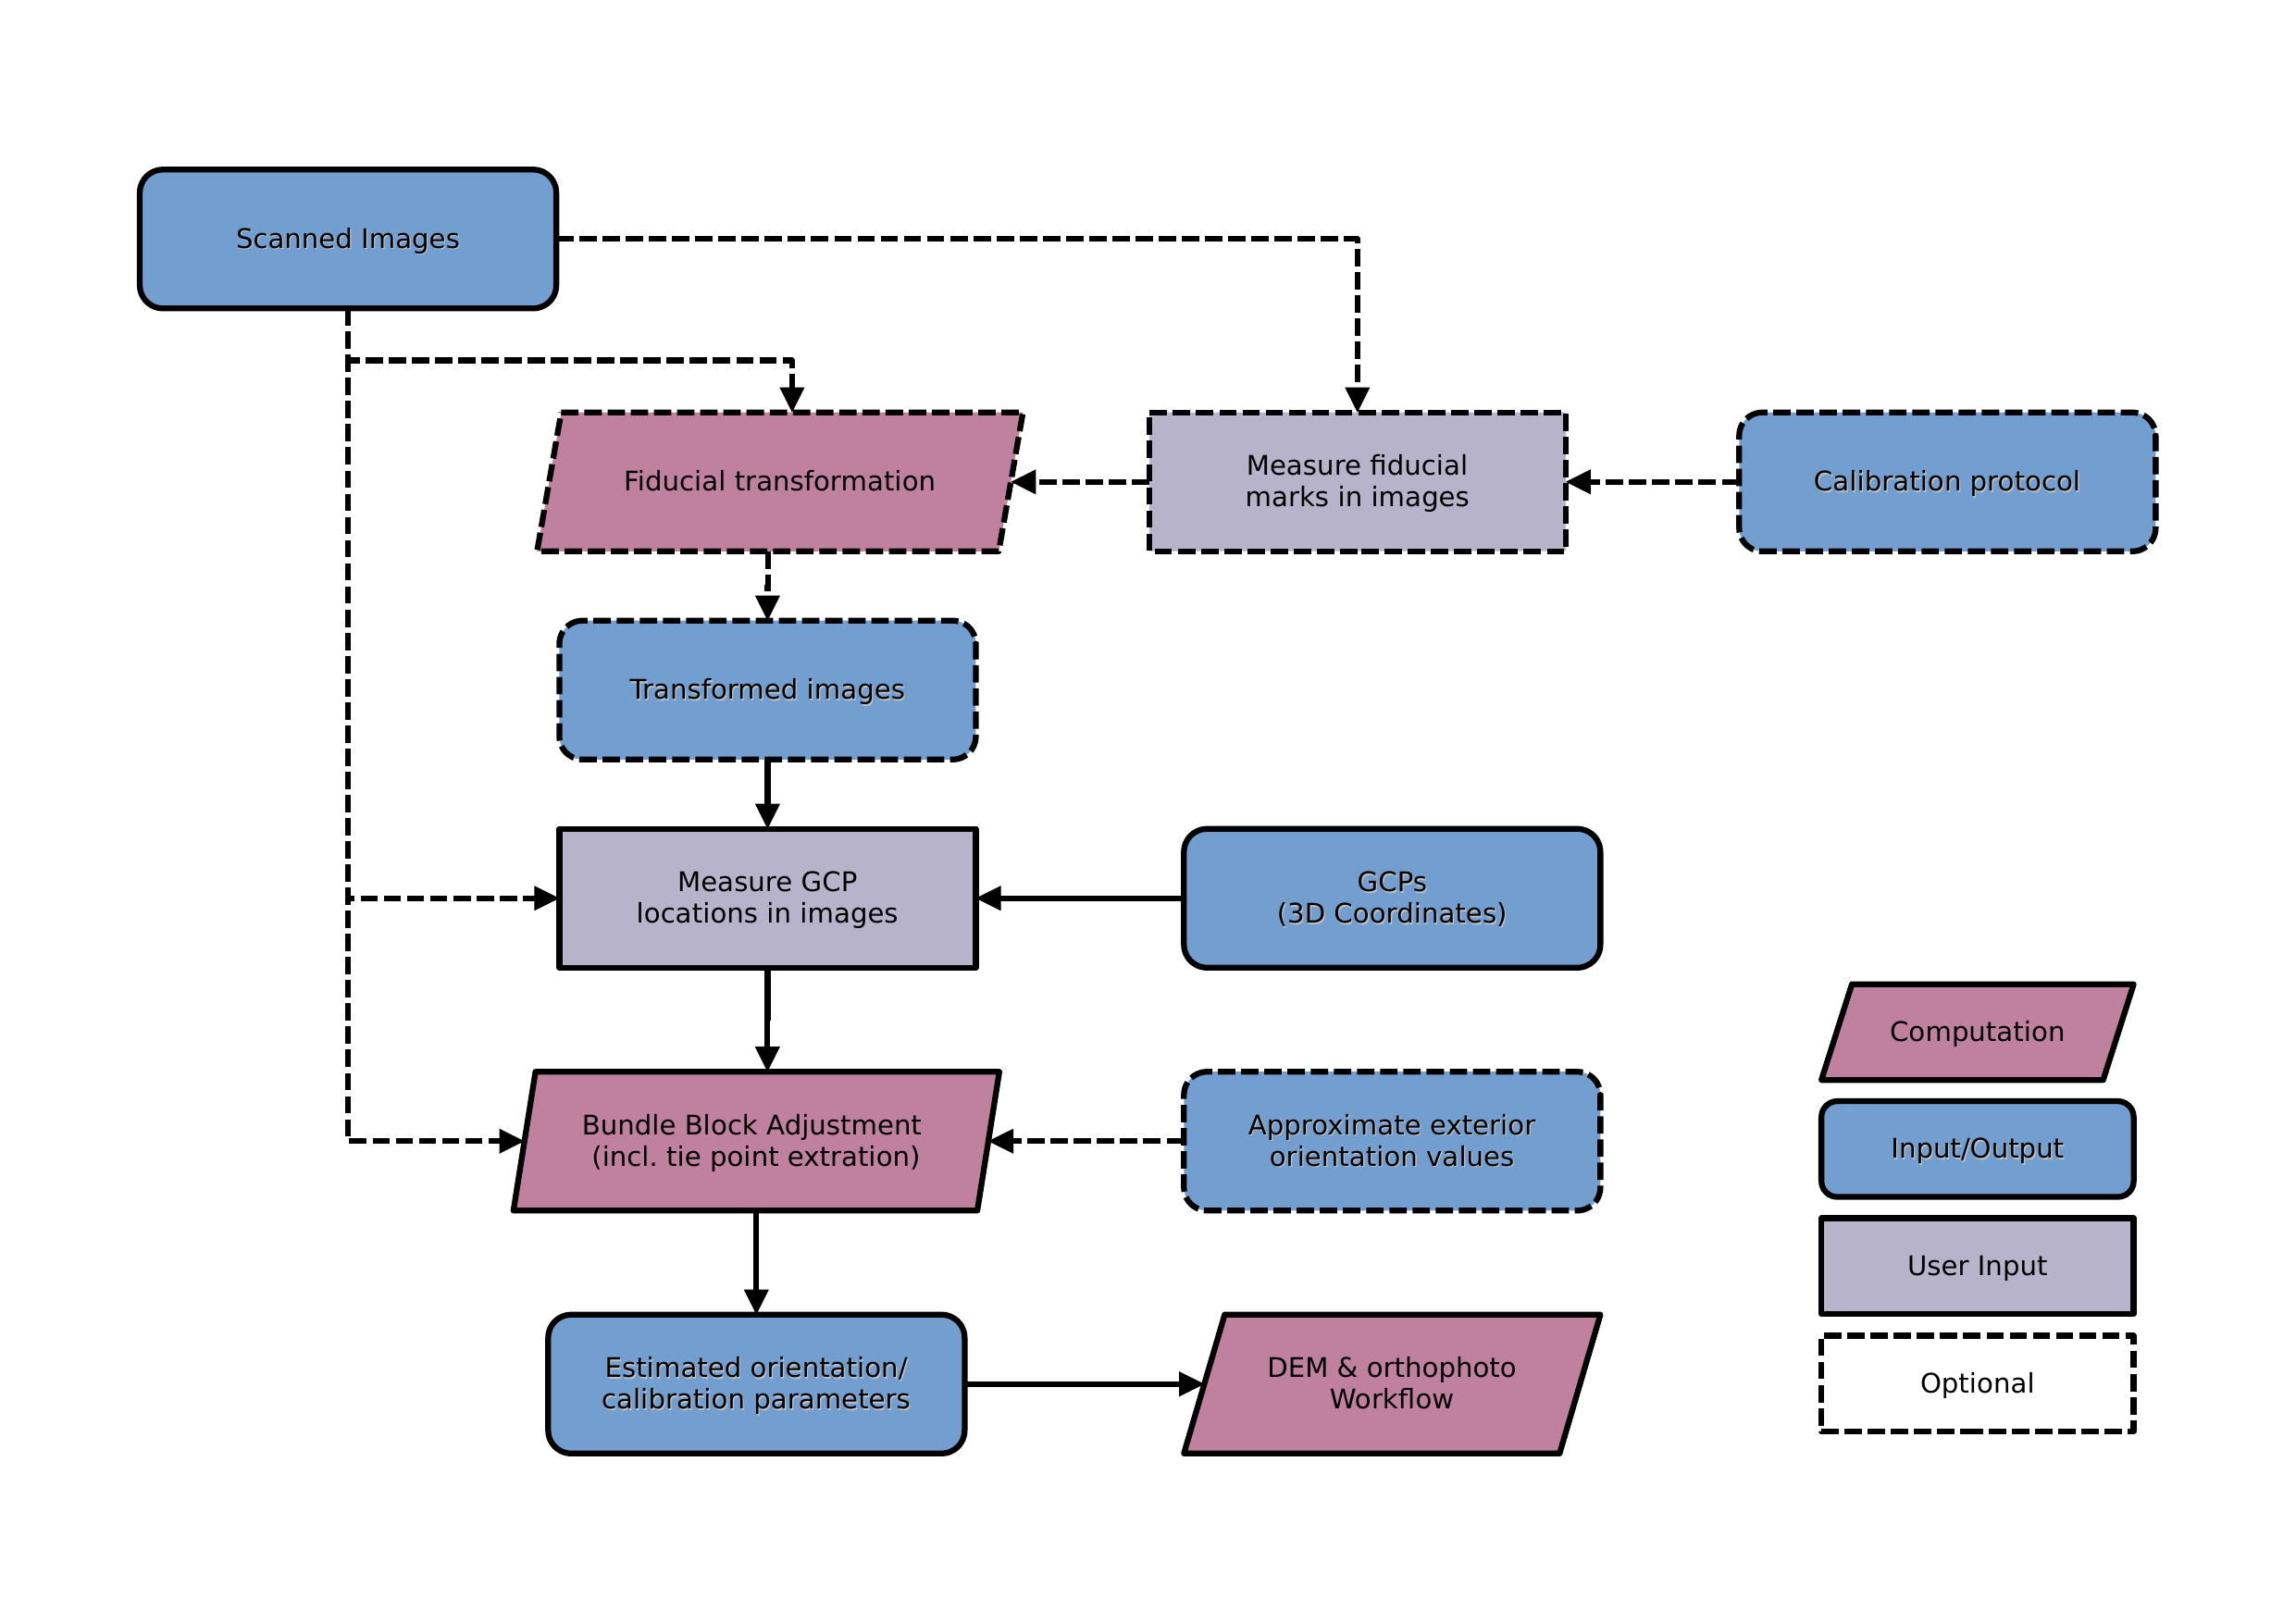

Scanned Images
Fiducial transformation
Measure fiducial
marks in images
Calibration protocol
Transformed images
Measure GCP
locations in images
GCPs
(3D Coordinates)
Computation
Input/Output
User Input
Optional
Bundle Block Adjustment
(incl. tie point extration)
Approximate exterior orientation values
Estimated orientation/
calibration parameters
DEM & orthophoto Workflow